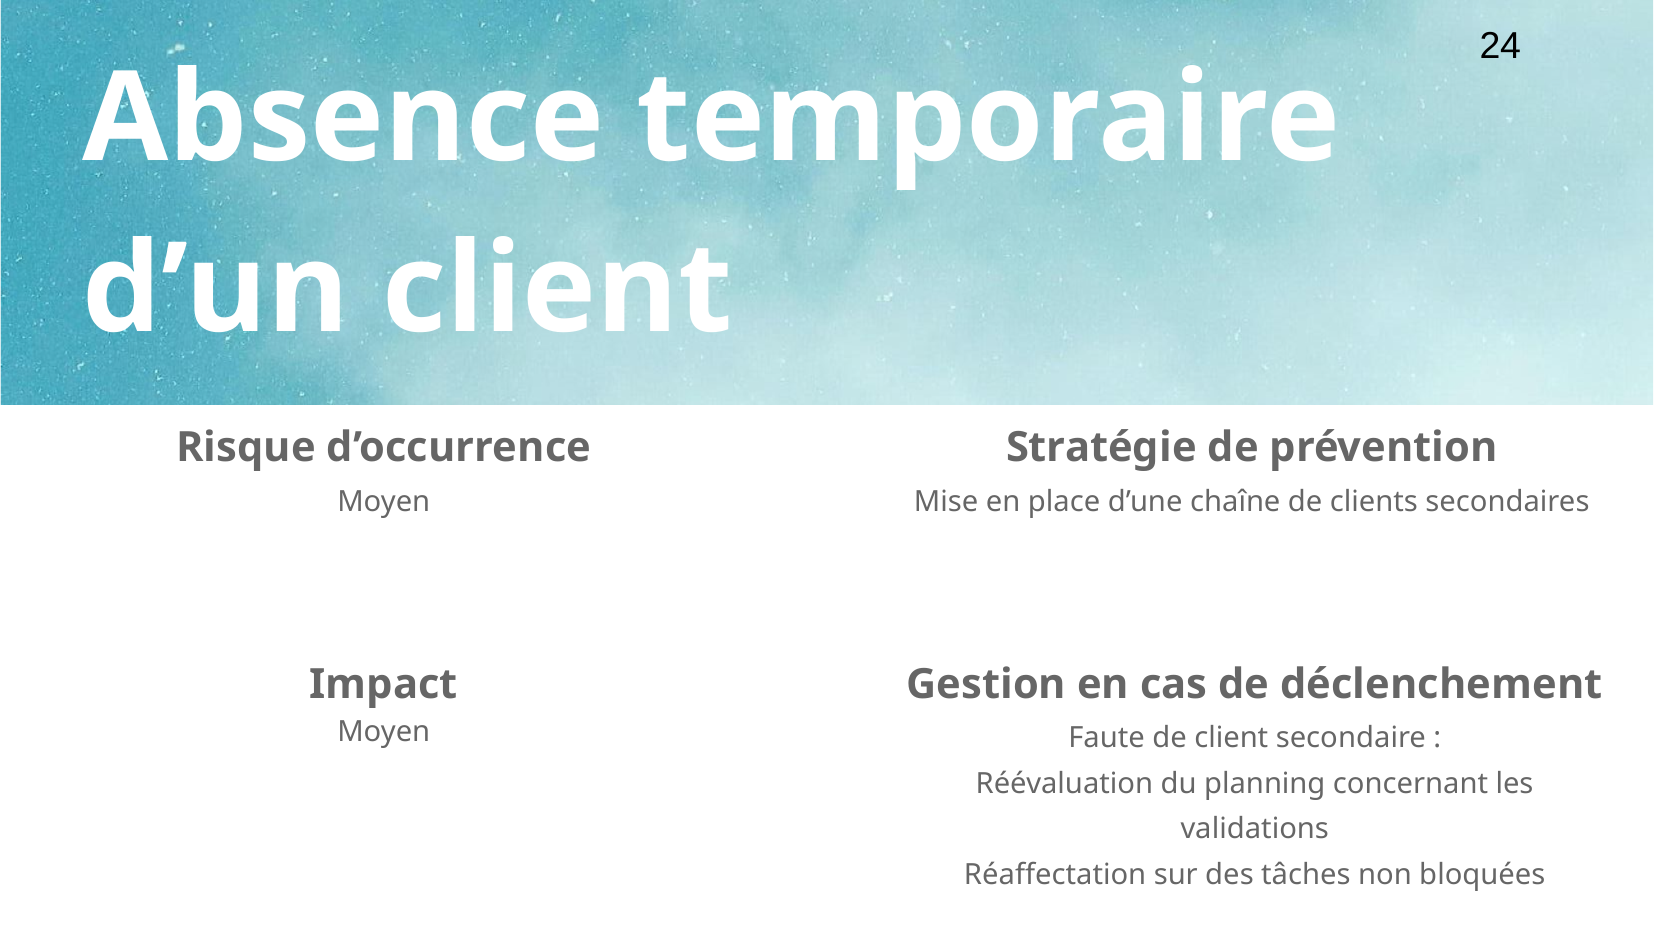

# Absence temporaire d’un client
Risque d’occurrence
Moyen
Stratégie de prévention
Mise en place d’une chaîne de clients secondaires
Impact
Moyen
Gestion en cas de déclenchement
Faute de client secondaire :
Réévaluation du planning concernant les validations
Réaffectation sur des tâches non bloquées